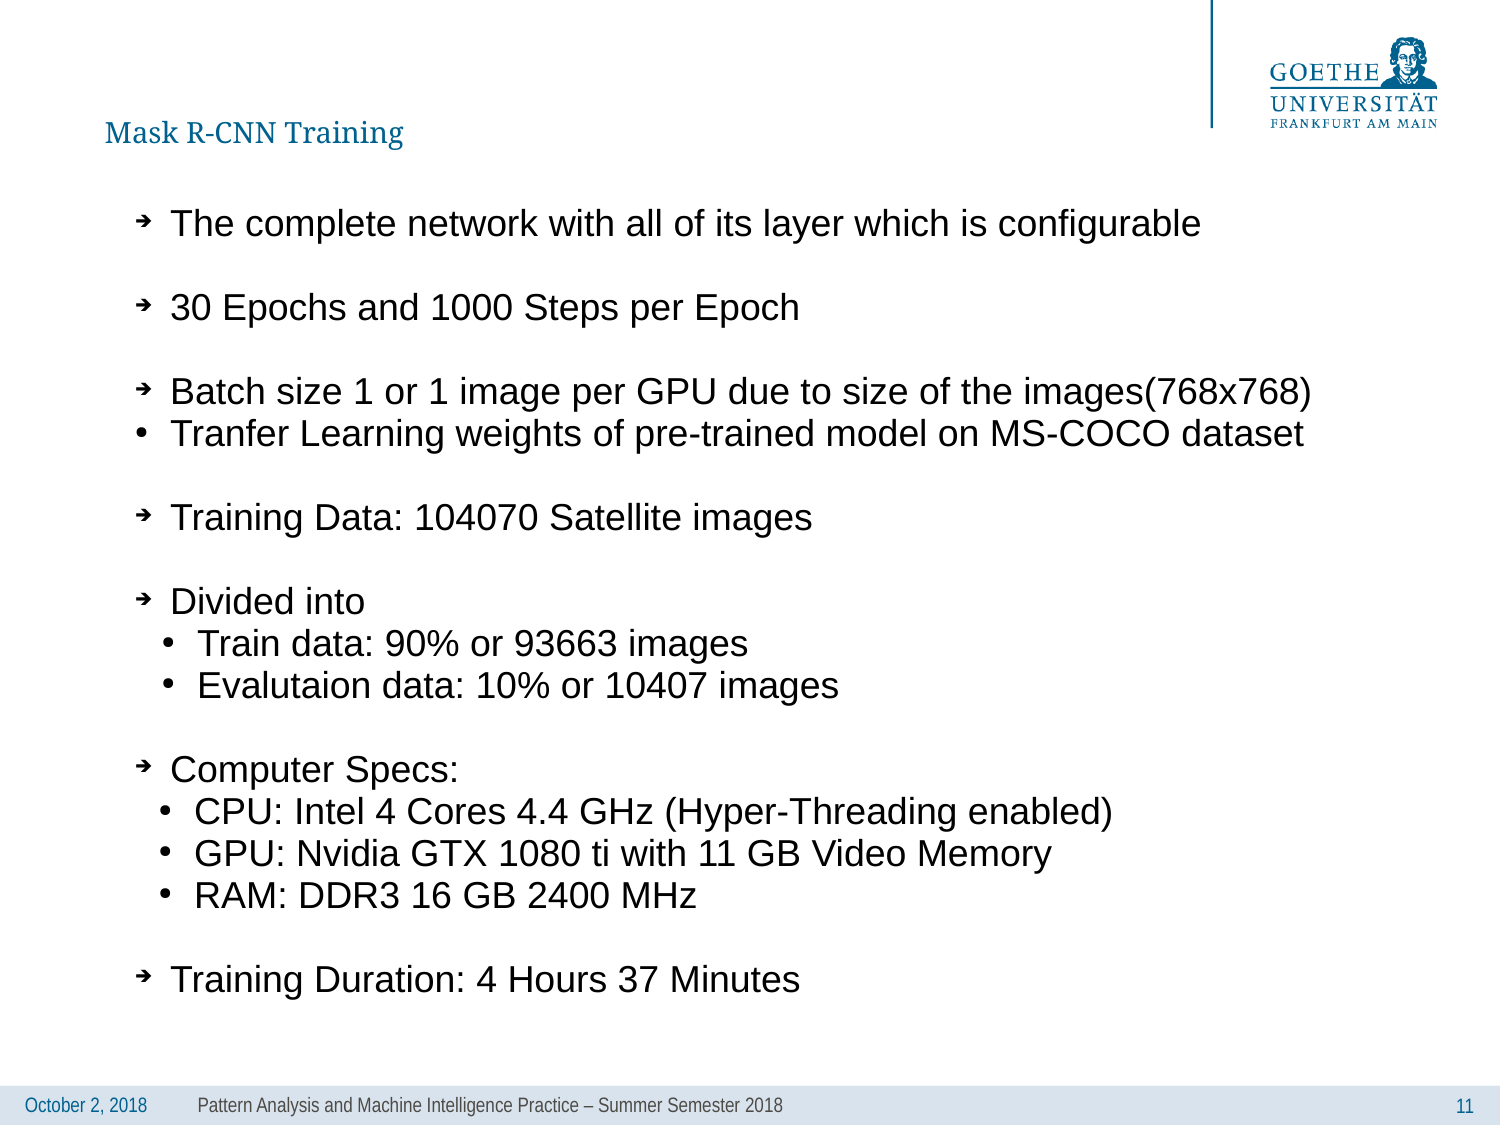

Mask R-CNN Training
The complete network with all of its layer which is configurable
30 Epochs and 1000 Steps per Epoch
Batch size 1 or 1 image per GPU due to size of the images(768x768)
Tranfer Learning weights of pre-trained model on MS-COCO dataset
Training Data: 104070 Satellite images
Divided into
Train data: 90% or 93663 images
Evalutaion data: 10% or 10407 images
Computer Specs:
CPU: Intel 4 Cores 4.4 GHz (Hyper-Threading enabled)
GPU: Nvidia GTX 1080 ti with 11 GB Video Memory
RAM: DDR3 16 GB 2400 MHz
Training Duration: 4 Hours 37 Minutes
Pattern Analysis and Machine Intelligence Practice – Summer Semester 2018